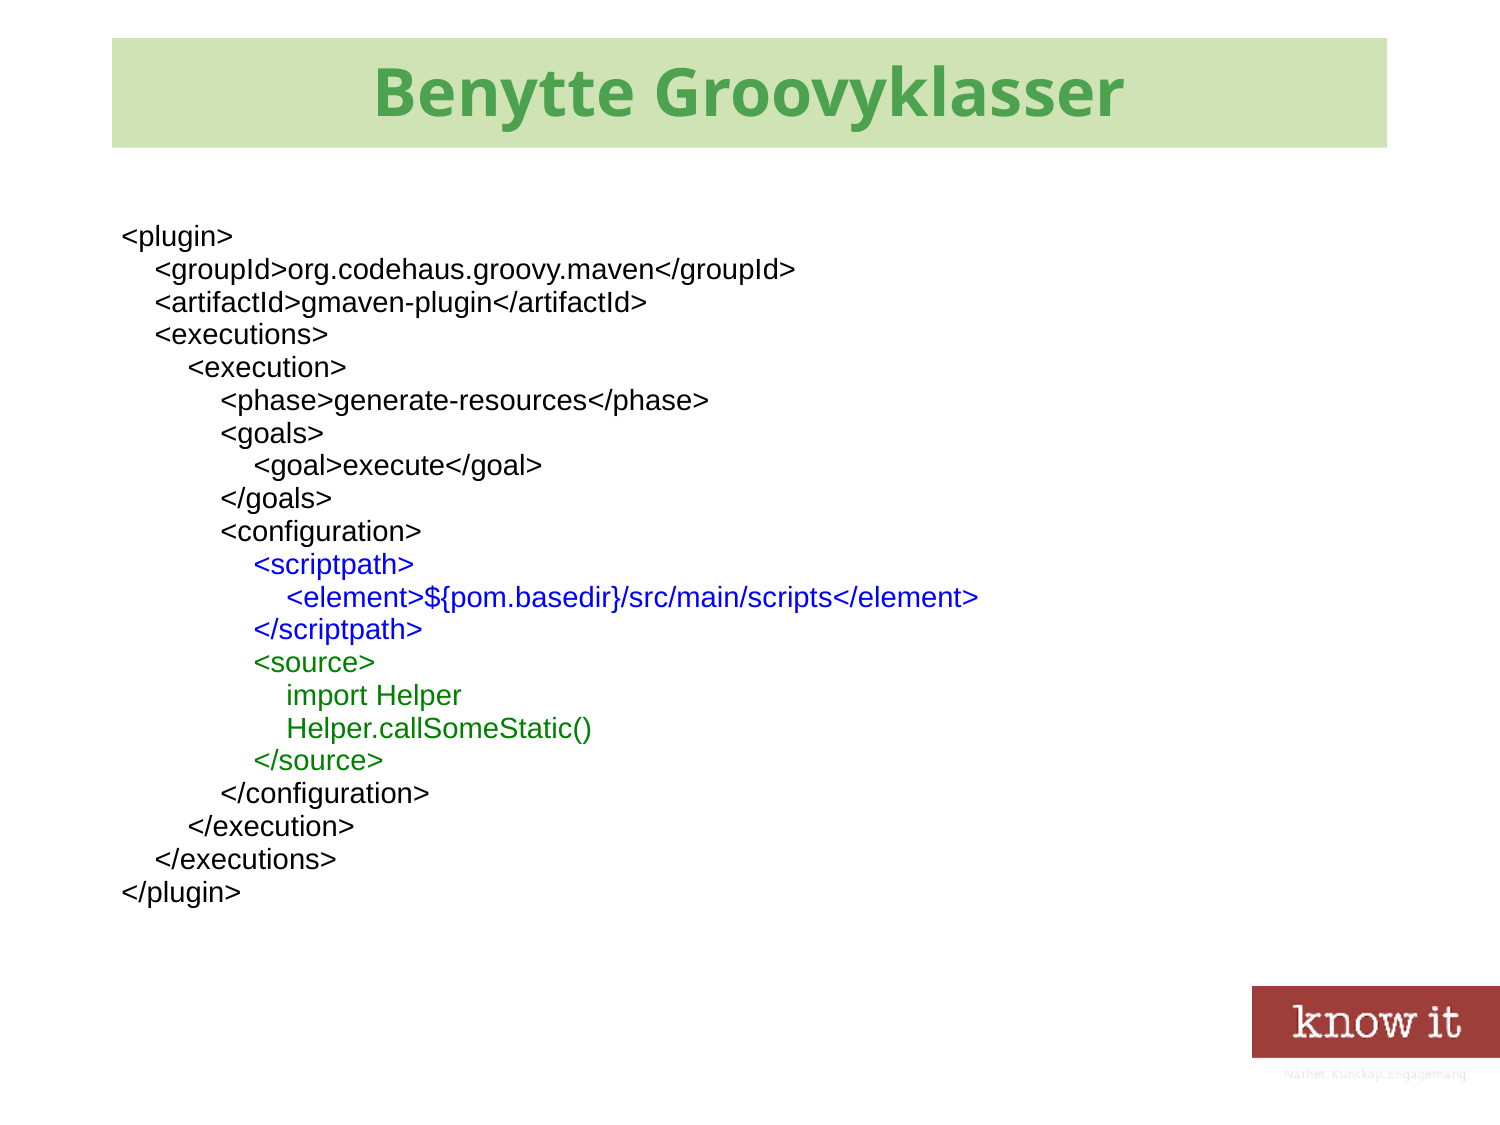

Benytte Groovyklasser
<plugin>
 <groupId>org.codehaus.groovy.maven</groupId>
 <artifactId>gmaven-plugin</artifactId>
 <executions>
 <execution>
 <phase>generate-resources</phase>
 <goals>
 <goal>execute</goal>
 </goals>
 <configuration>
 <scriptpath>
 <element>${pom.basedir}/src/main/scripts</element>
 </scriptpath>
 <source>
 import Helper
 Helper.callSomeStatic()
 </source>
 </configuration>
 </execution>
 </executions>
</plugin>